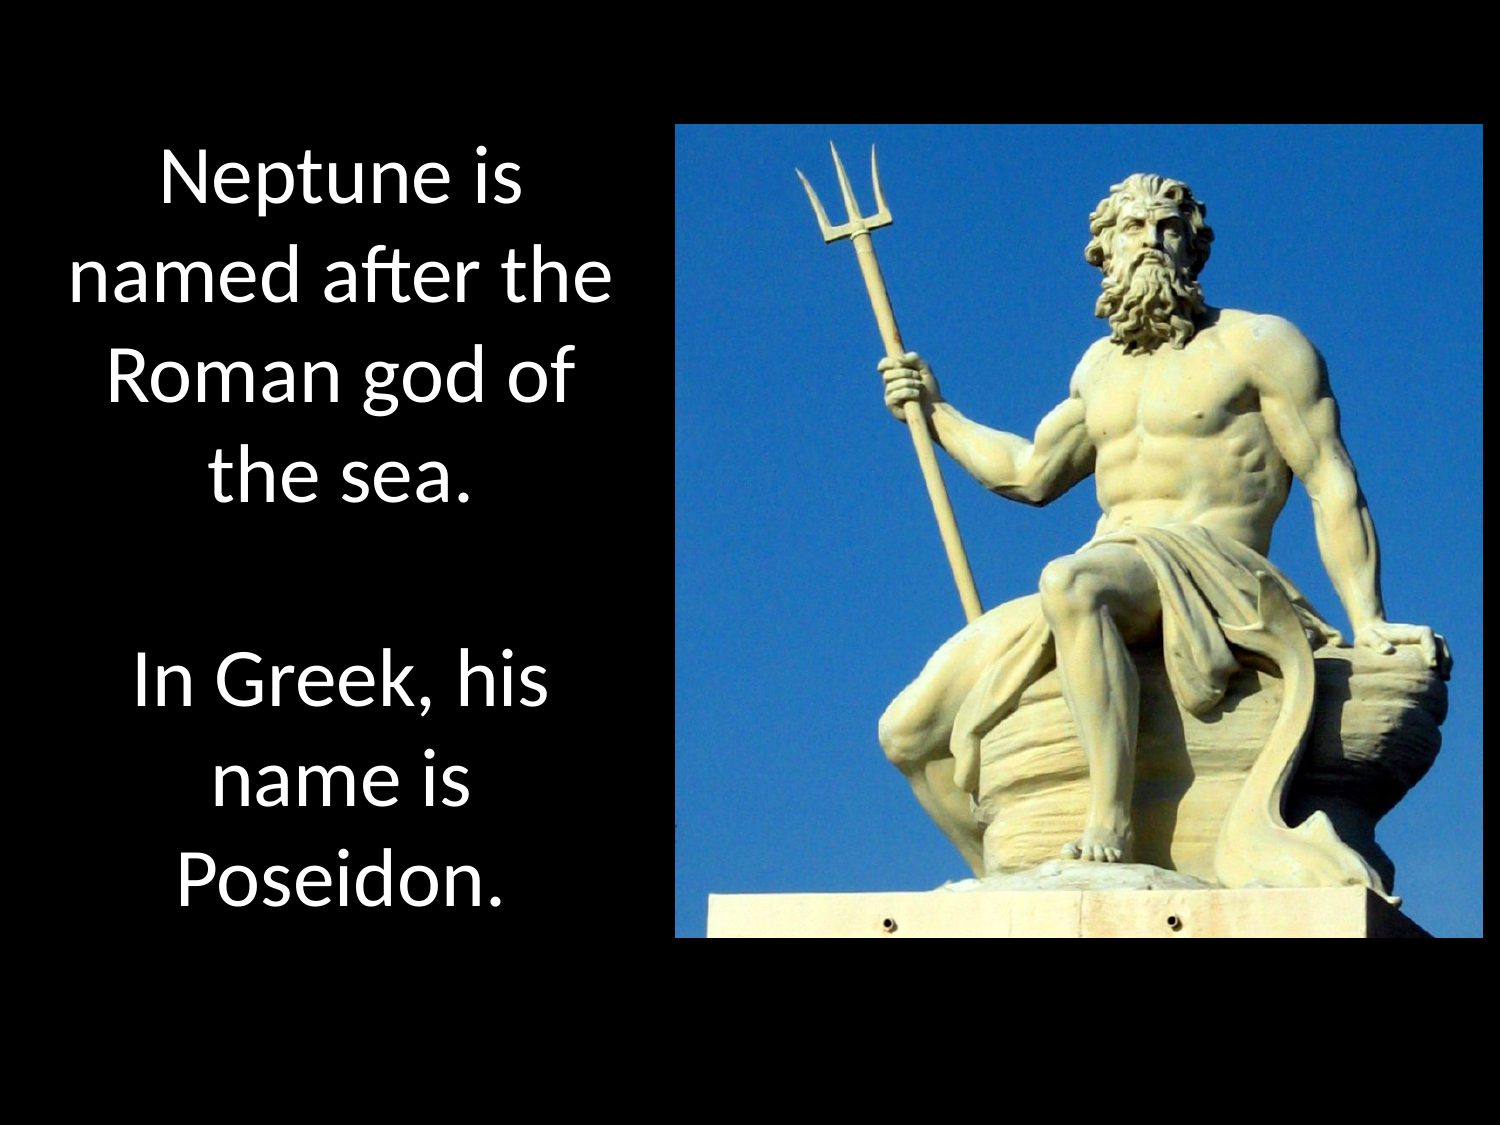

Neptune is named after the Roman god of the sea.
In Greek, his name is Poseidon.